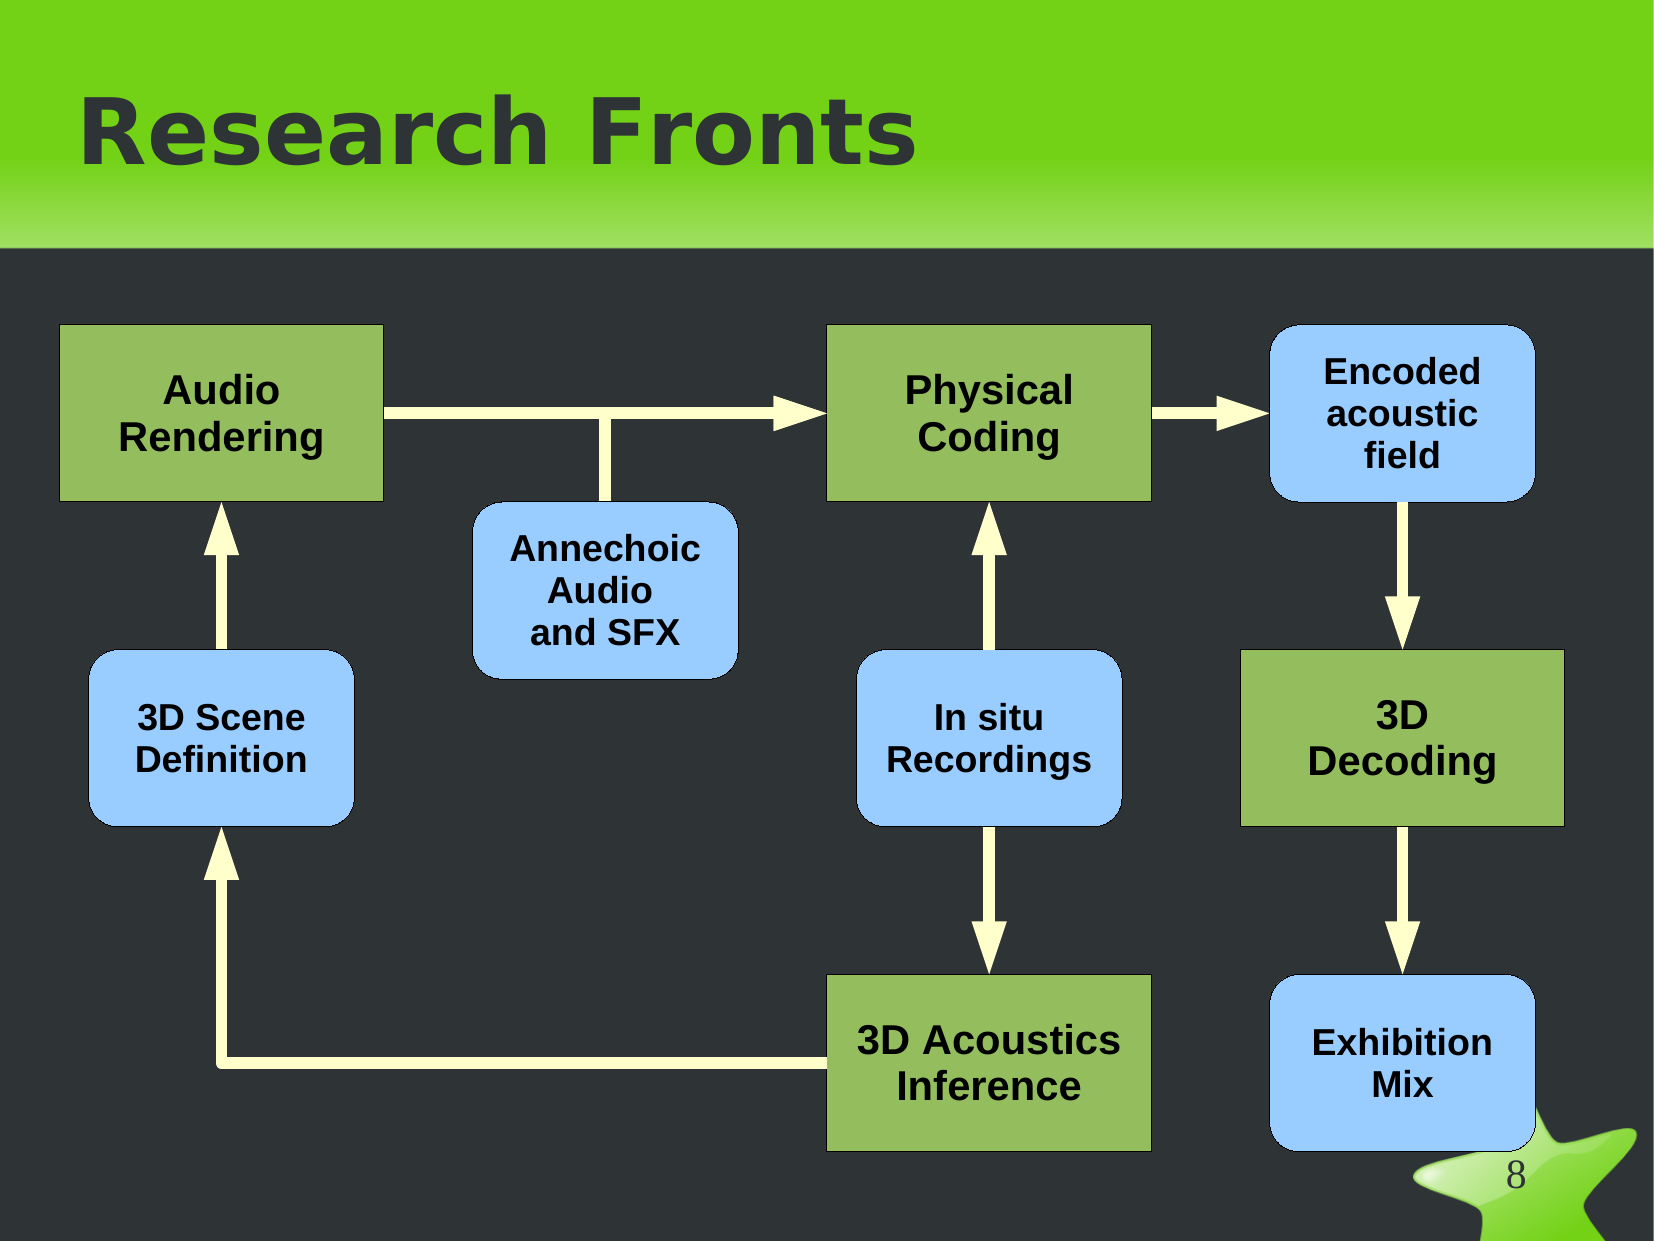

# Research Fronts
Audio
Rendering
Physical
Coding
Encoded
acoustic
field
Annechoic
Audio
and SFX
3D Scene
Definition
In situ
Recordings
3D
Decoding
3D Acoustics
Inference
Exhibition
Mix
8